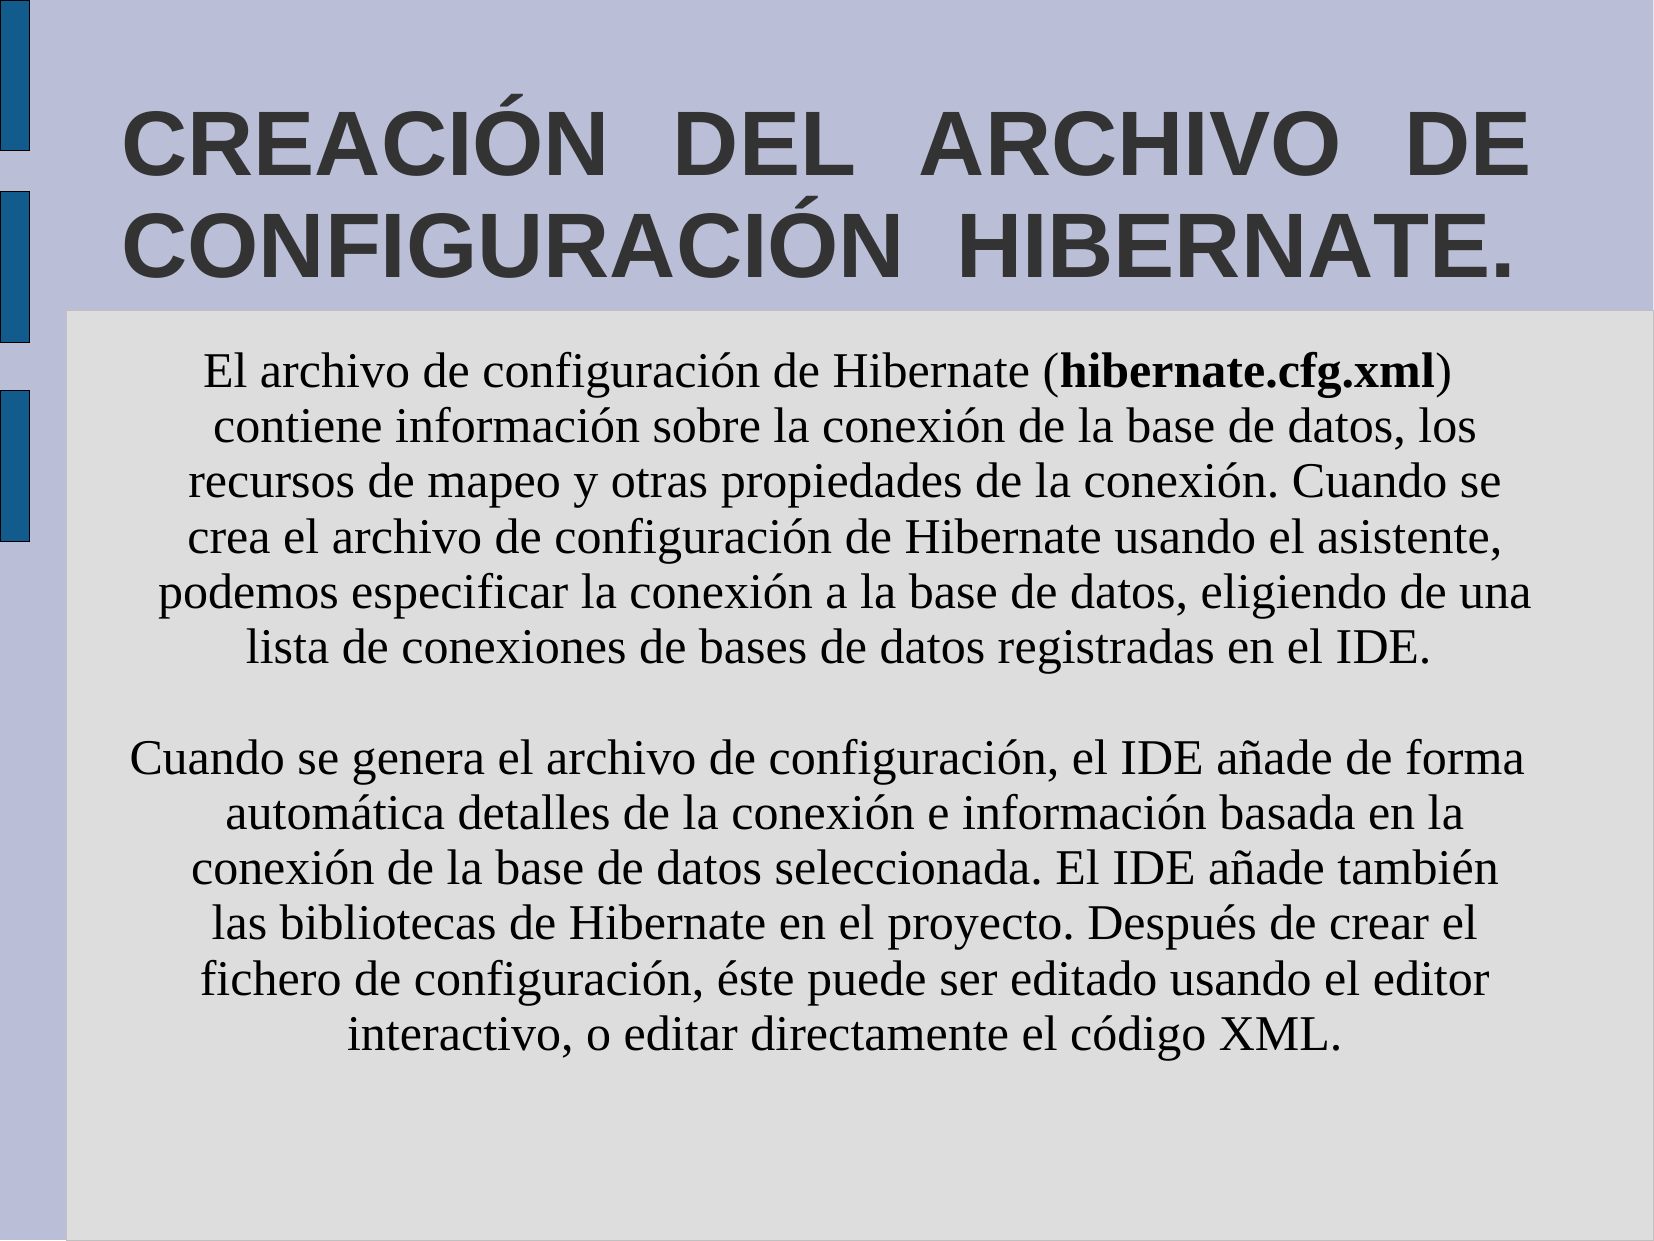

# CREACIÓN DEL ARCHIVO DE CONFIGURACIÓN HIBERNATE.
El archivo de configuración de Hibernate (hibernate.cfg.xml) contiene información sobre la conexión de la base de datos, los recursos de mapeo y otras propiedades de la conexión. Cuando se crea el archivo de configuración de Hibernate usando el asistente, podemos especificar la conexión a la base de datos, eligiendo de una lista de conexiones de bases de datos registradas en el IDE.
Cuando se genera el archivo de configuración, el IDE añade de forma automática detalles de la conexión e información basada en la conexión de la base de datos seleccionada. El IDE añade también las bibliotecas de Hibernate en el proyecto. Después de crear el fichero de configuración, éste puede ser editado usando el editor interactivo, o editar directamente el código XML.